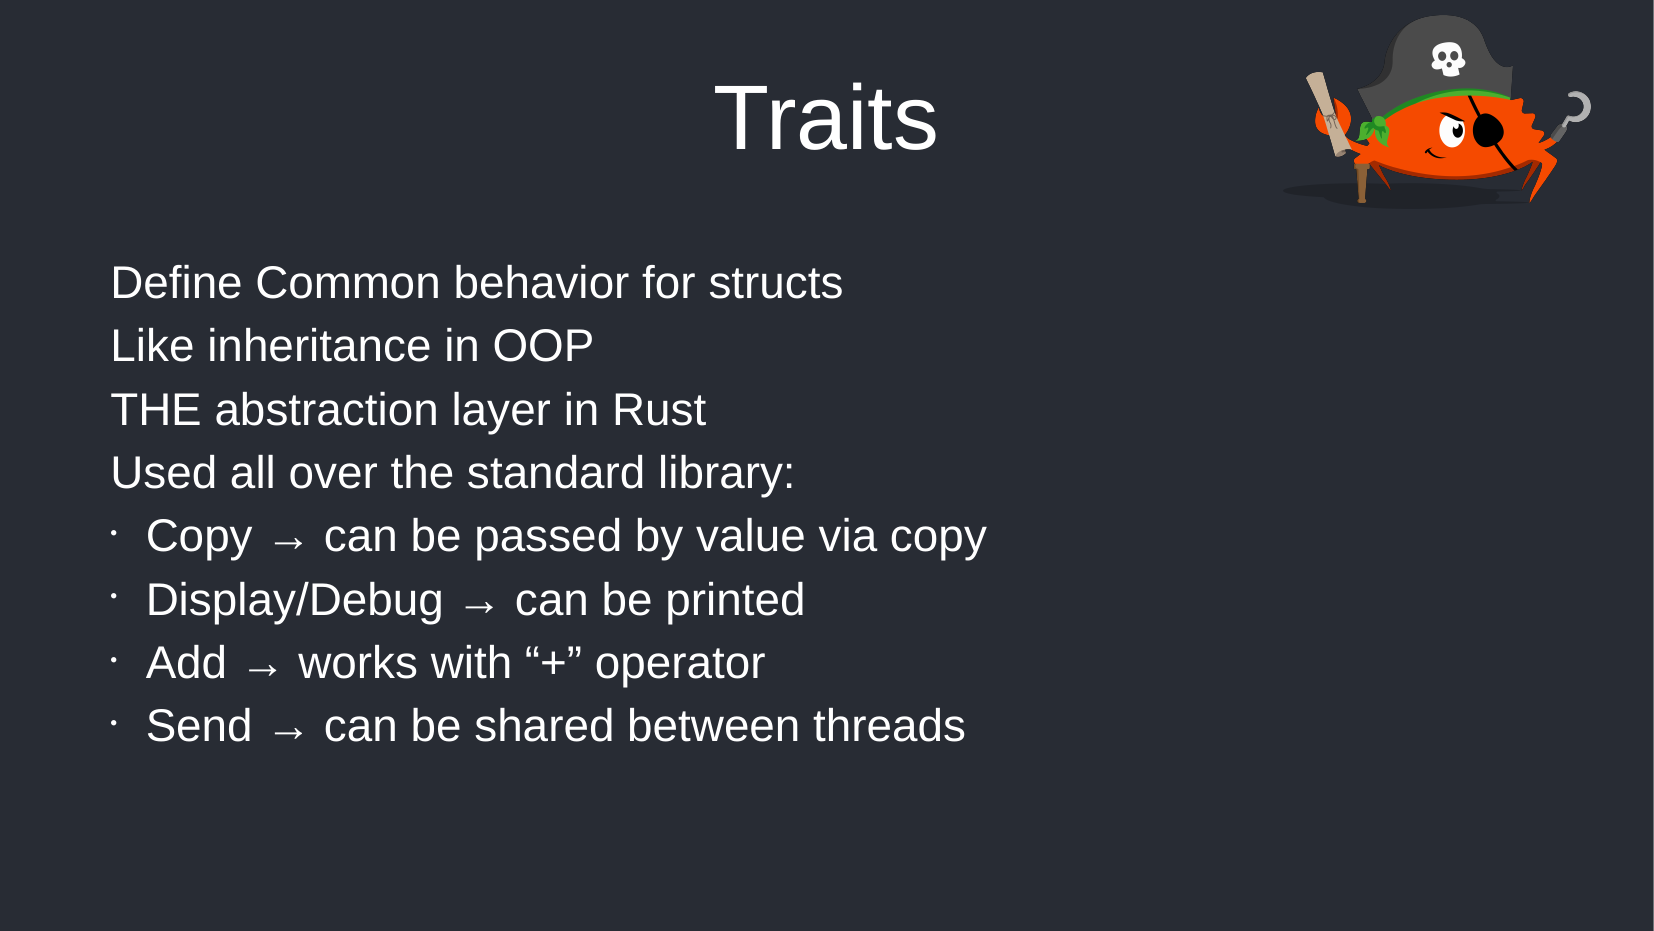

# Traits
Define Common behavior for structs
Like inheritance in OOP
THE abstraction layer in Rust
Used all over the standard library:
Copy → can be passed by value via copy
Display/Debug → can be printed
Add → works with “+” operator
Send → can be shared between threads